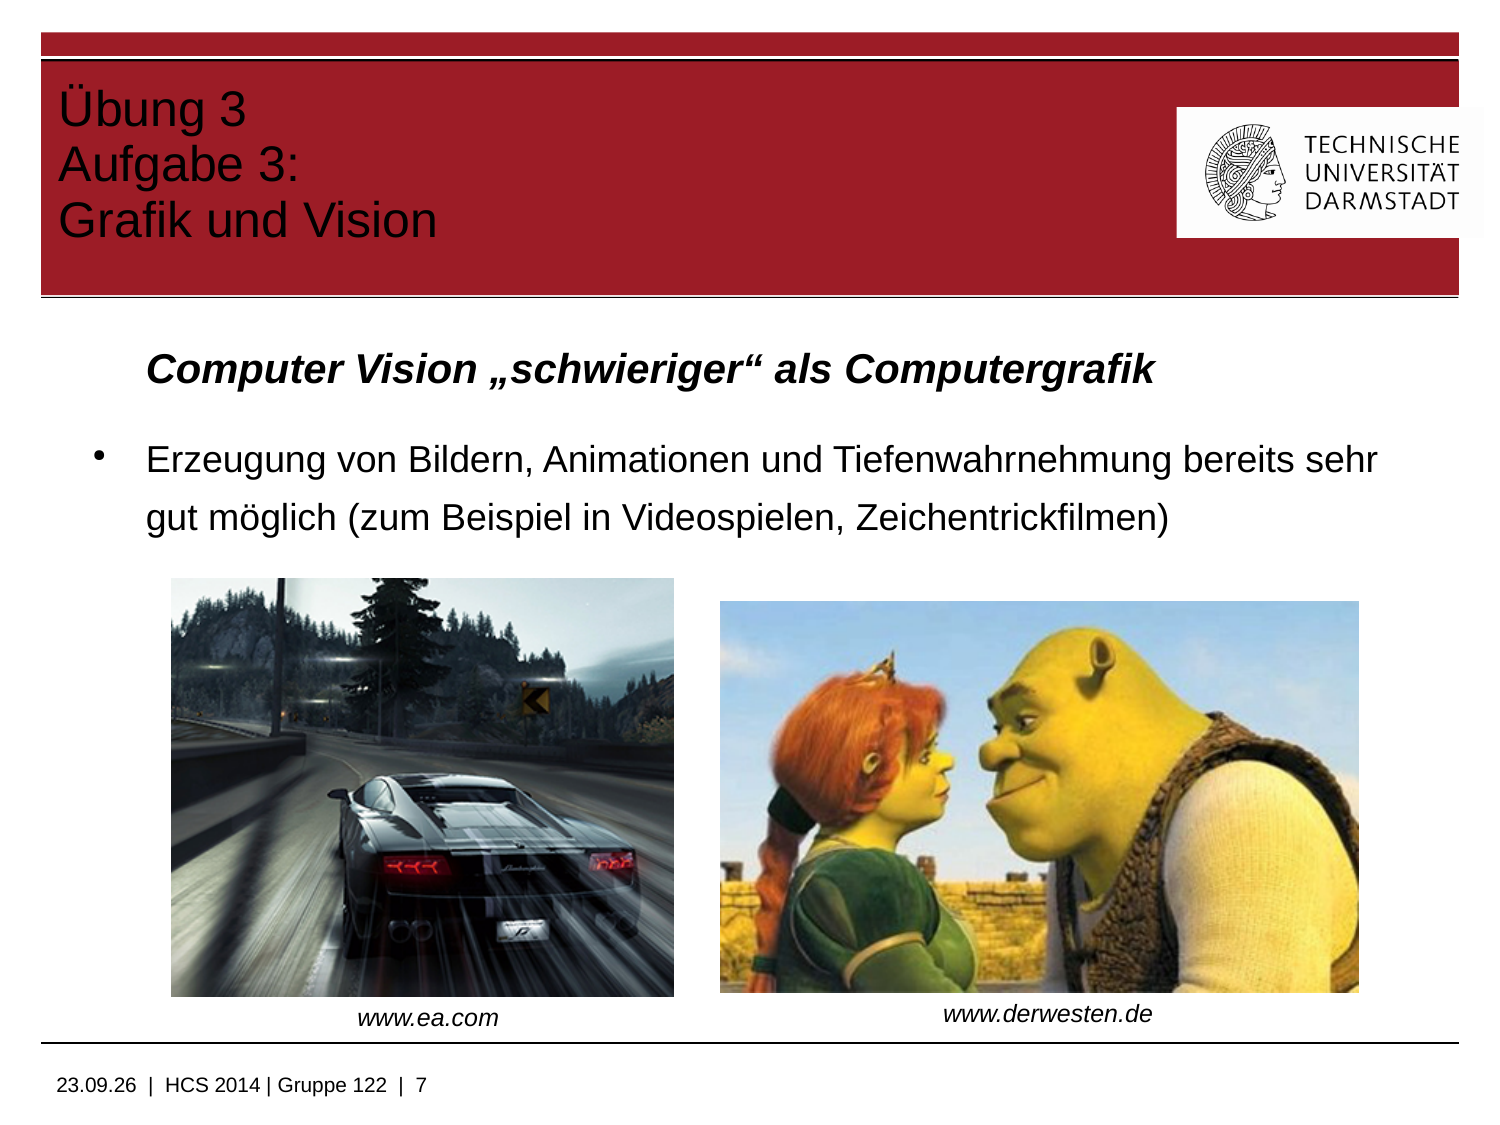

Übung 3
Aufgabe 3:
Grafik und Vision
# Computer Vision „schwieriger“ als Computergrafik
Erzeugung von Bildern, Animationen und Tiefenwahrnehmung bereits sehr gut möglich (zum Beispiel in Videospielen, Zeichentrickfilmen)
www.derwesten.de
www.ea.com